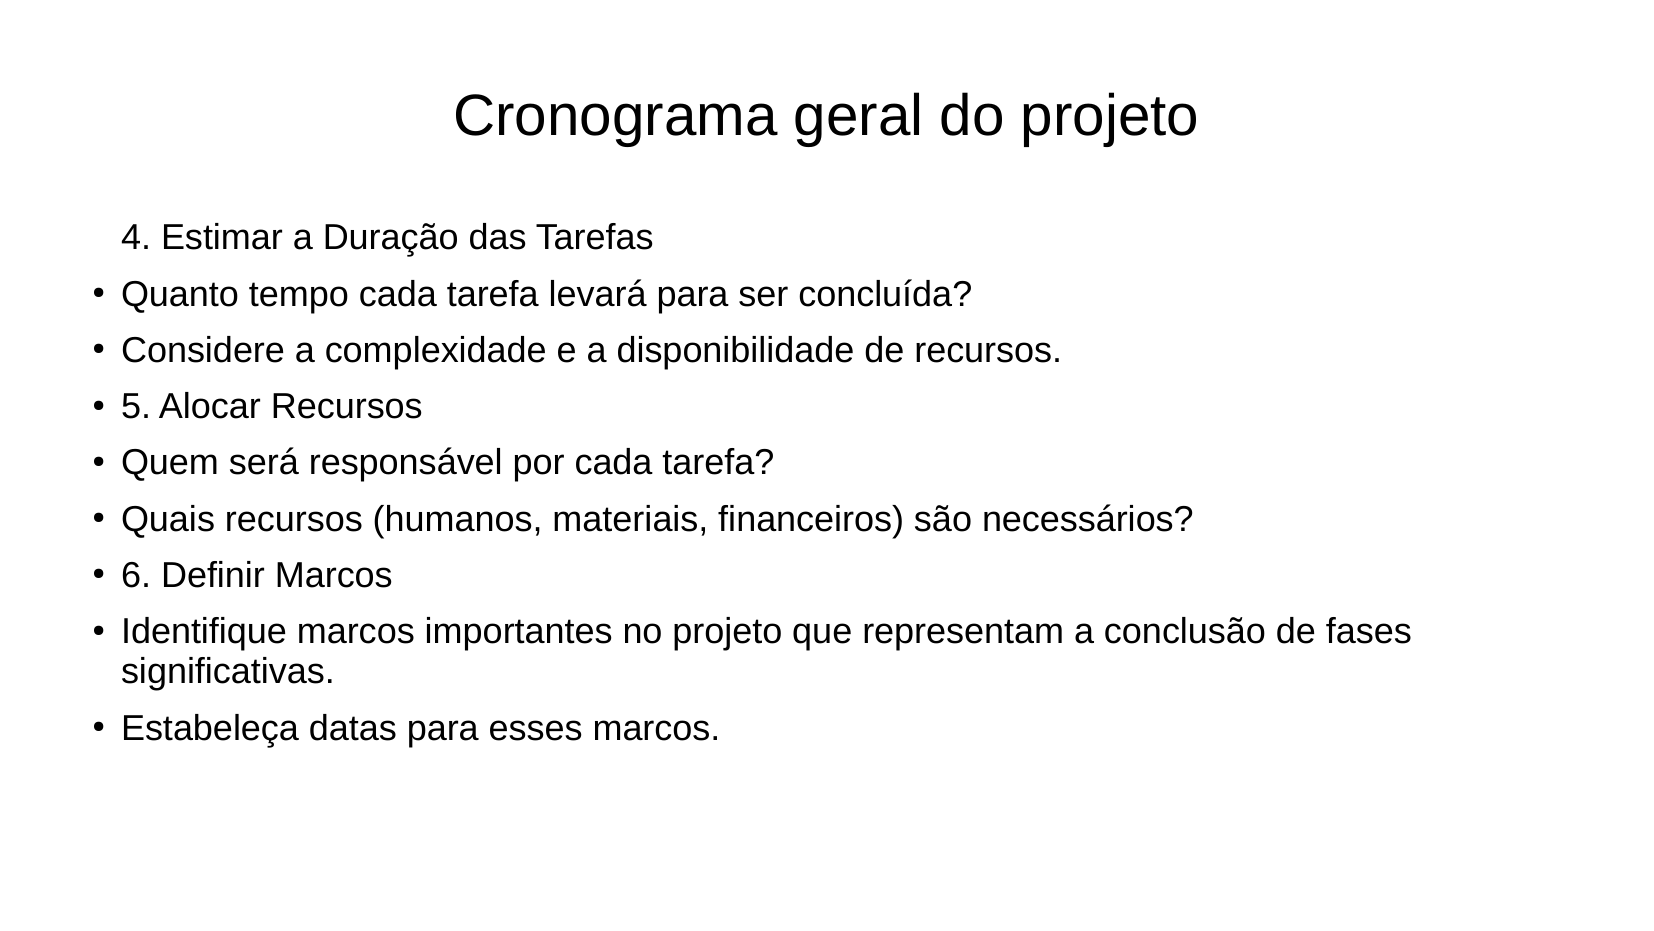

# Cronograma geral do projeto
4. Estimar a Duração das Tarefas
Quanto tempo cada tarefa levará para ser concluída?
Considere a complexidade e a disponibilidade de recursos.
5. Alocar Recursos
Quem será responsável por cada tarefa?
Quais recursos (humanos, materiais, financeiros) são necessários?
6. Definir Marcos
Identifique marcos importantes no projeto que representam a conclusão de fases significativas.
Estabeleça datas para esses marcos.